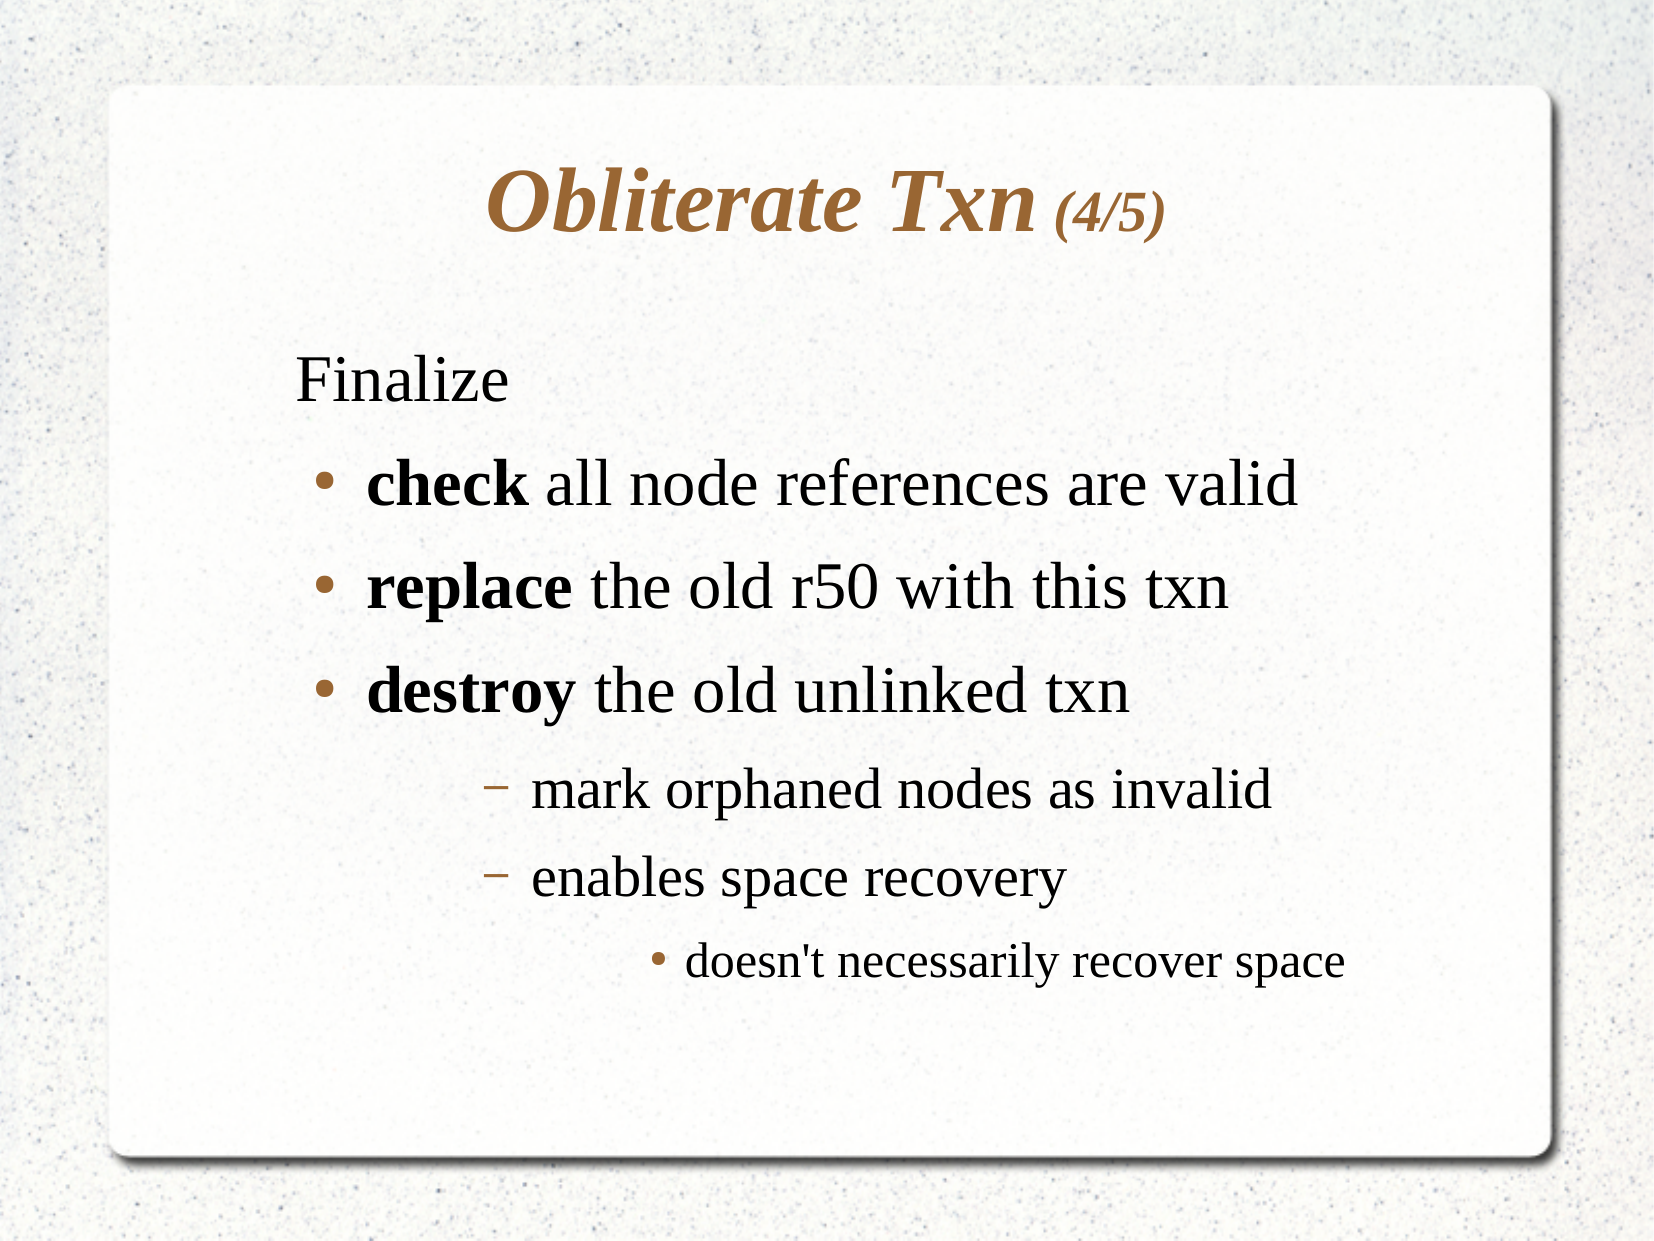

# Obliterate Txn (4/5)
Finalize
check all node references are valid
replace the old r50 with this txn
destroy the old unlinked txn
mark orphaned nodes as invalid
enables space recovery
doesn't necessarily recover space